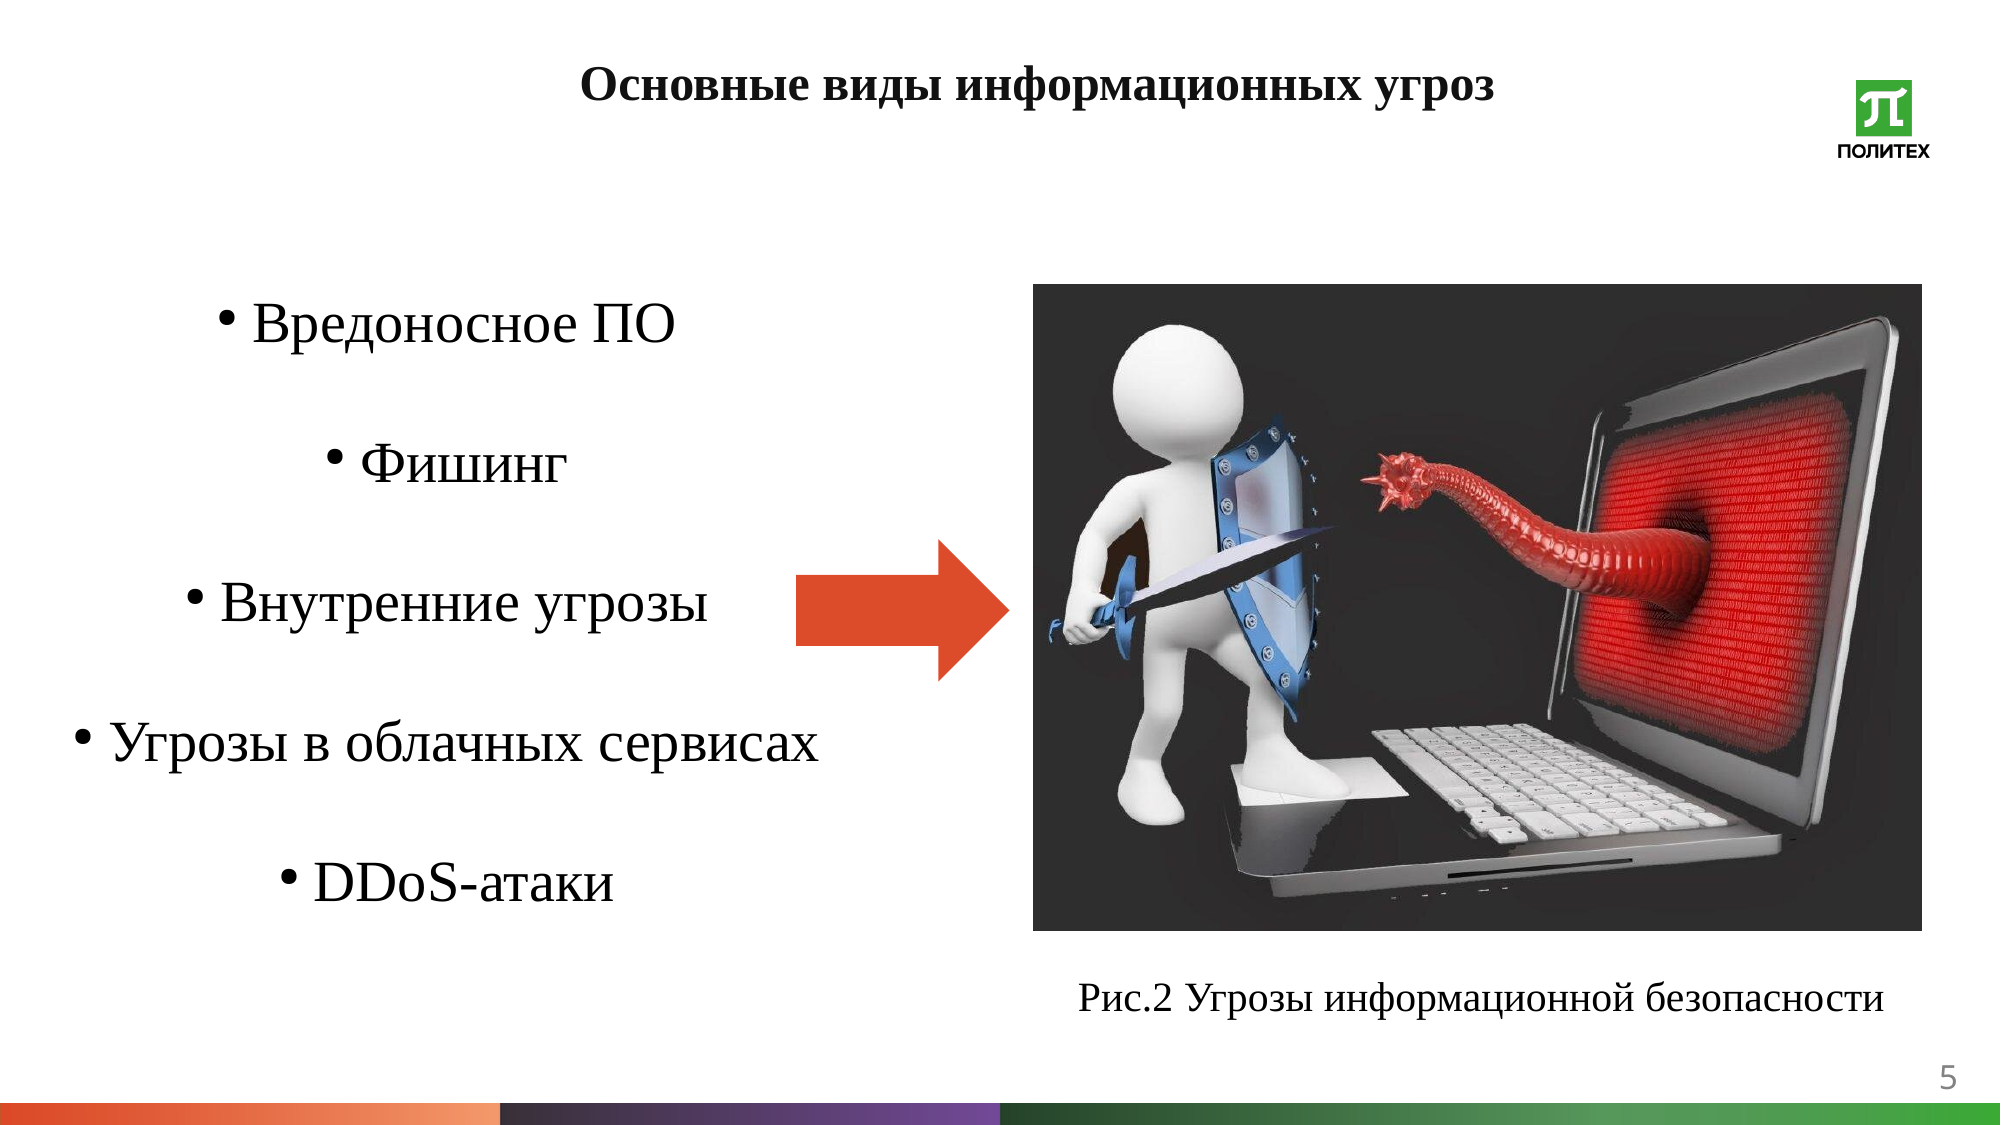

Основные виды информационных угроз
# Вредоносное ПО
Фишинг
Внутренние угрозы
Угрозы в облачных сервисах
DDoS-атаки
Рис.2 Угрозы информационной безопасности
5